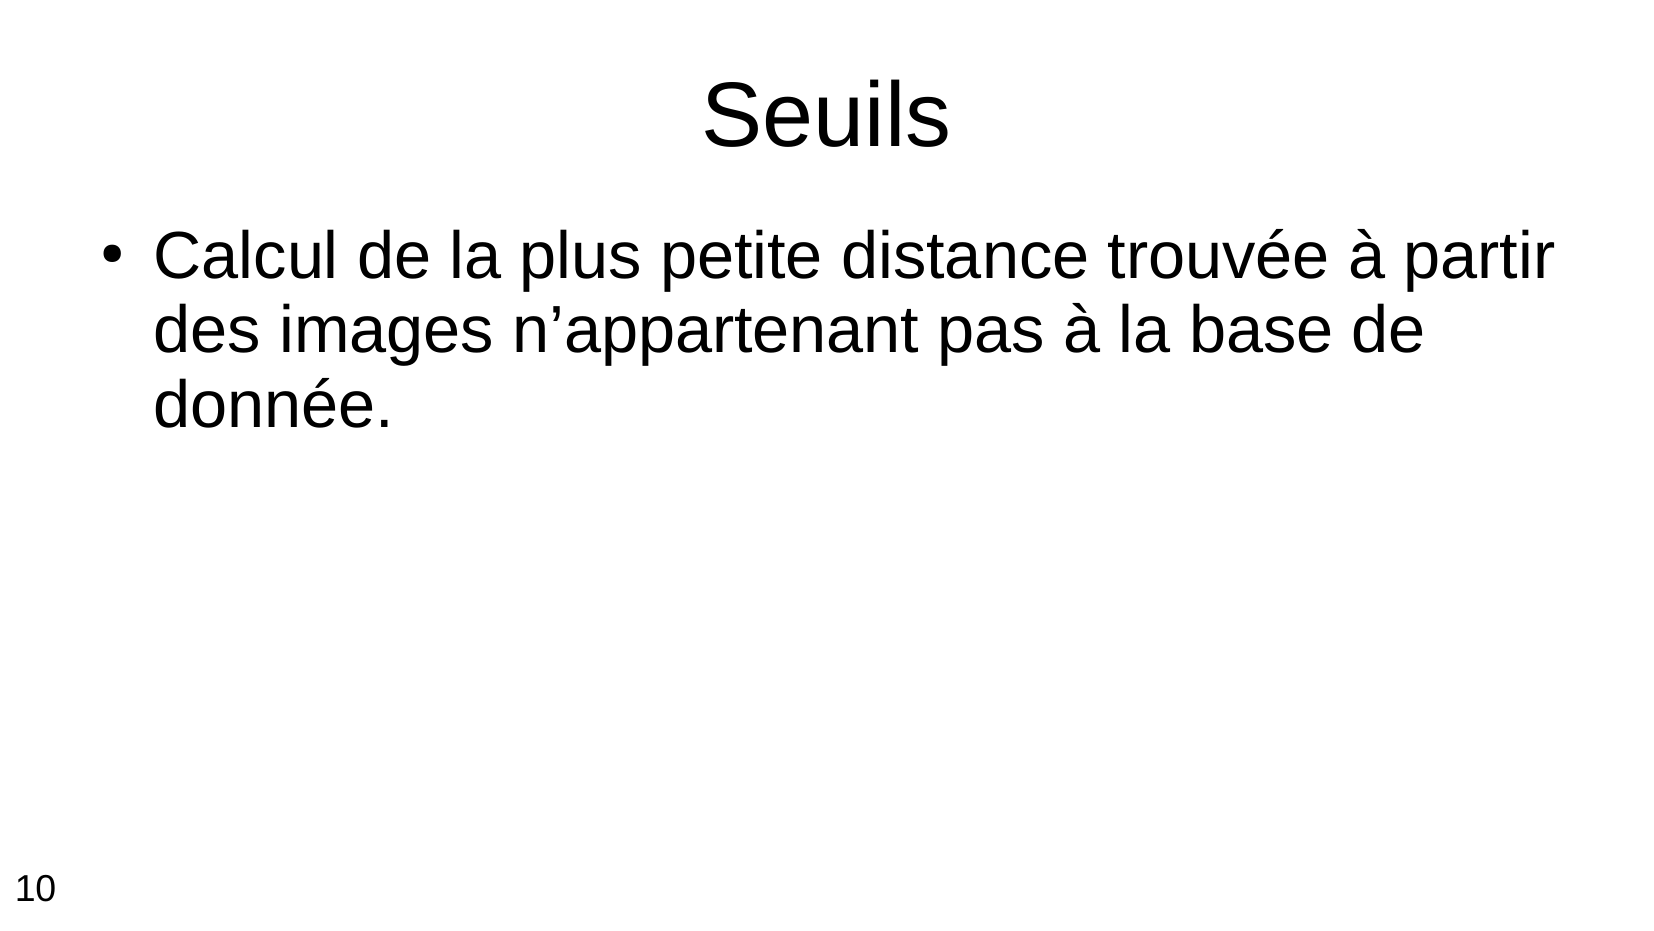

# Seuils
Calcul de la plus petite distance trouvée à partir des images n’appartenant pas à la base de donnée.